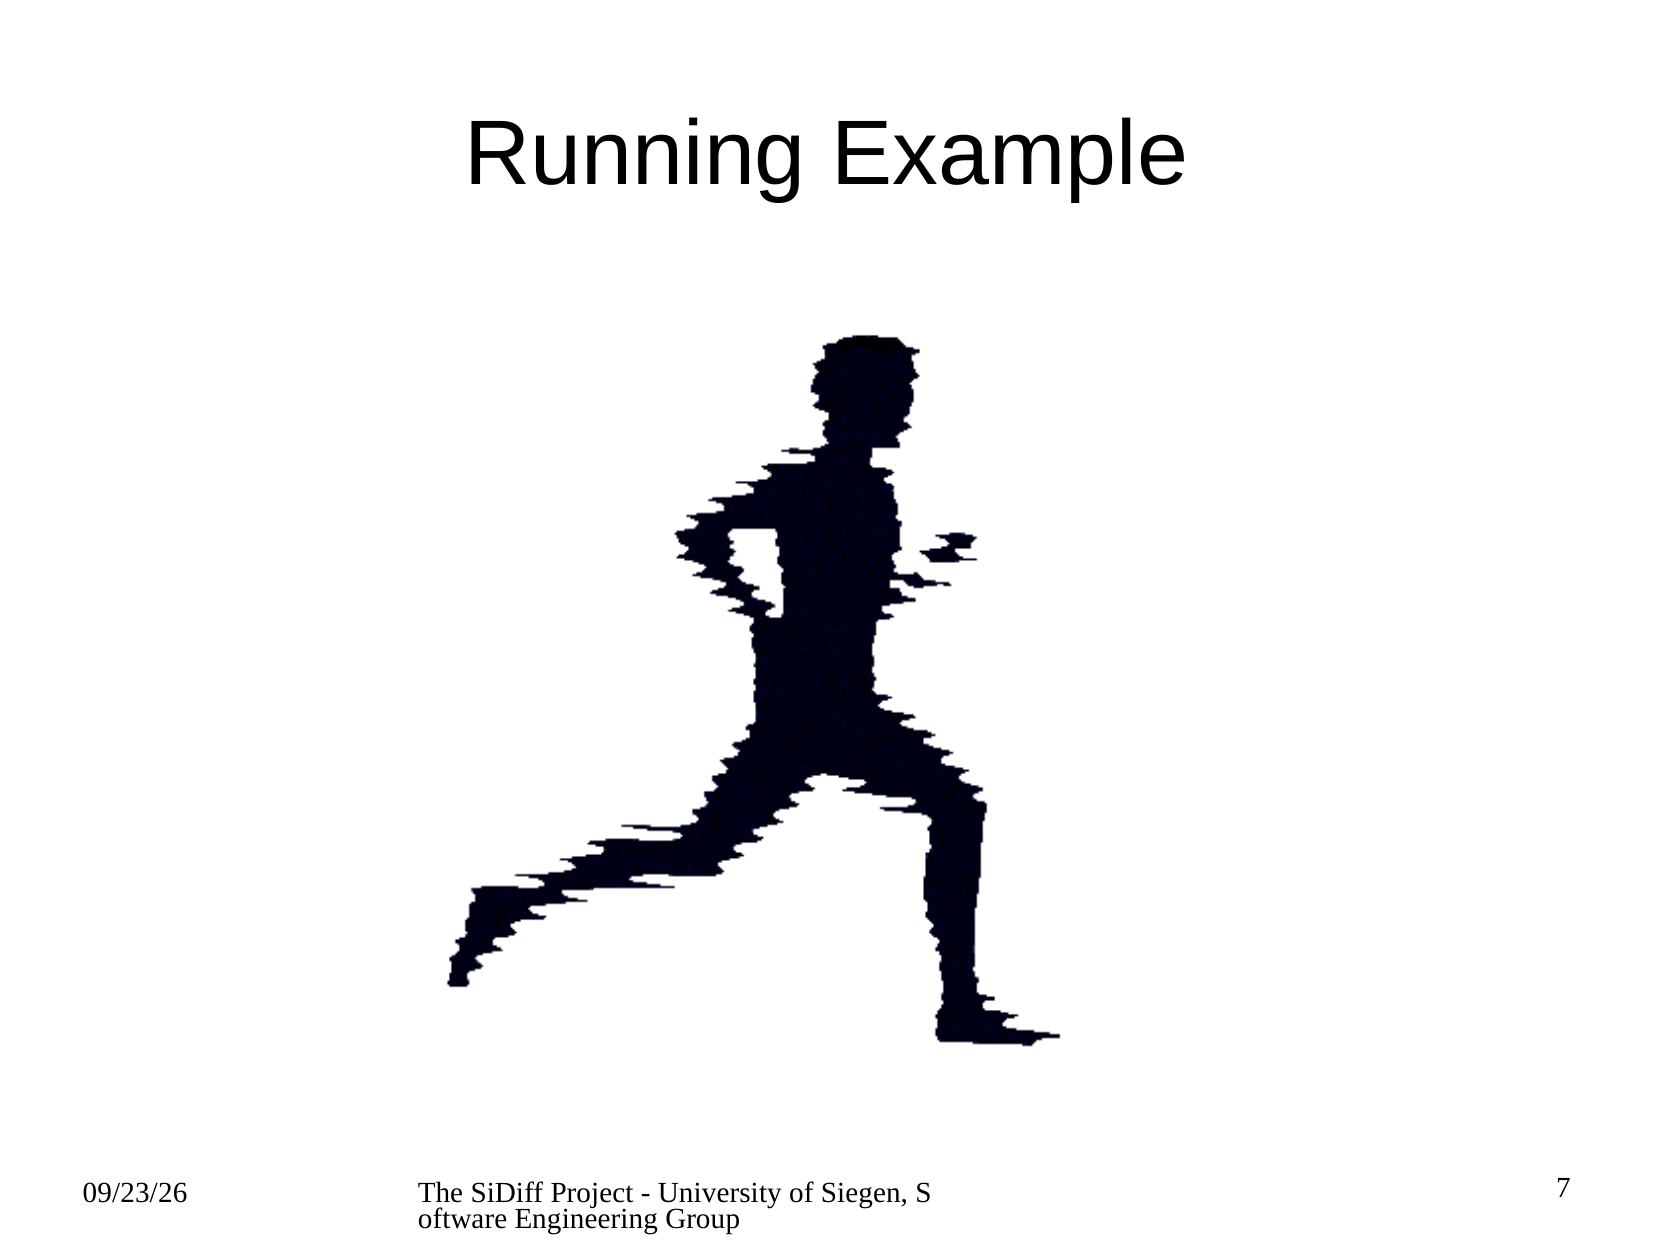

# Running Example
7
The SiDiff Project - University of Siegen, Software Engineering Group